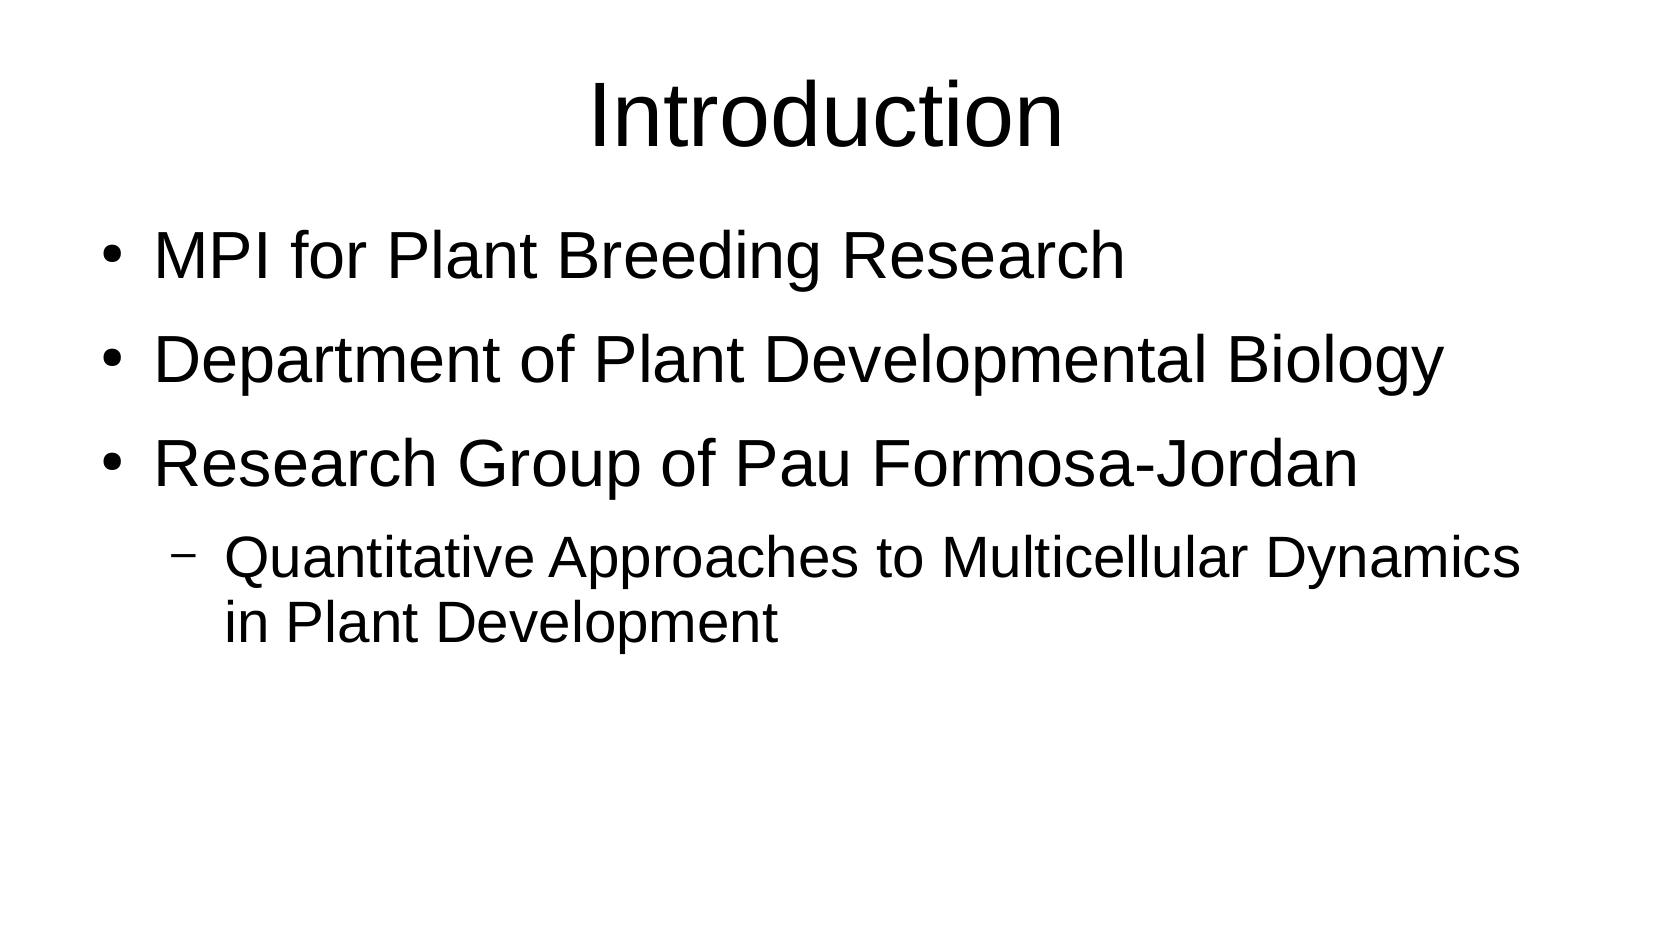

# Introduction
MPI for Plant Breeding Research
Department of Plant Developmental Biology
Research Group of Pau Formosa-Jordan
Quantitative Approaches to Multicellular Dynamics in Plant Development